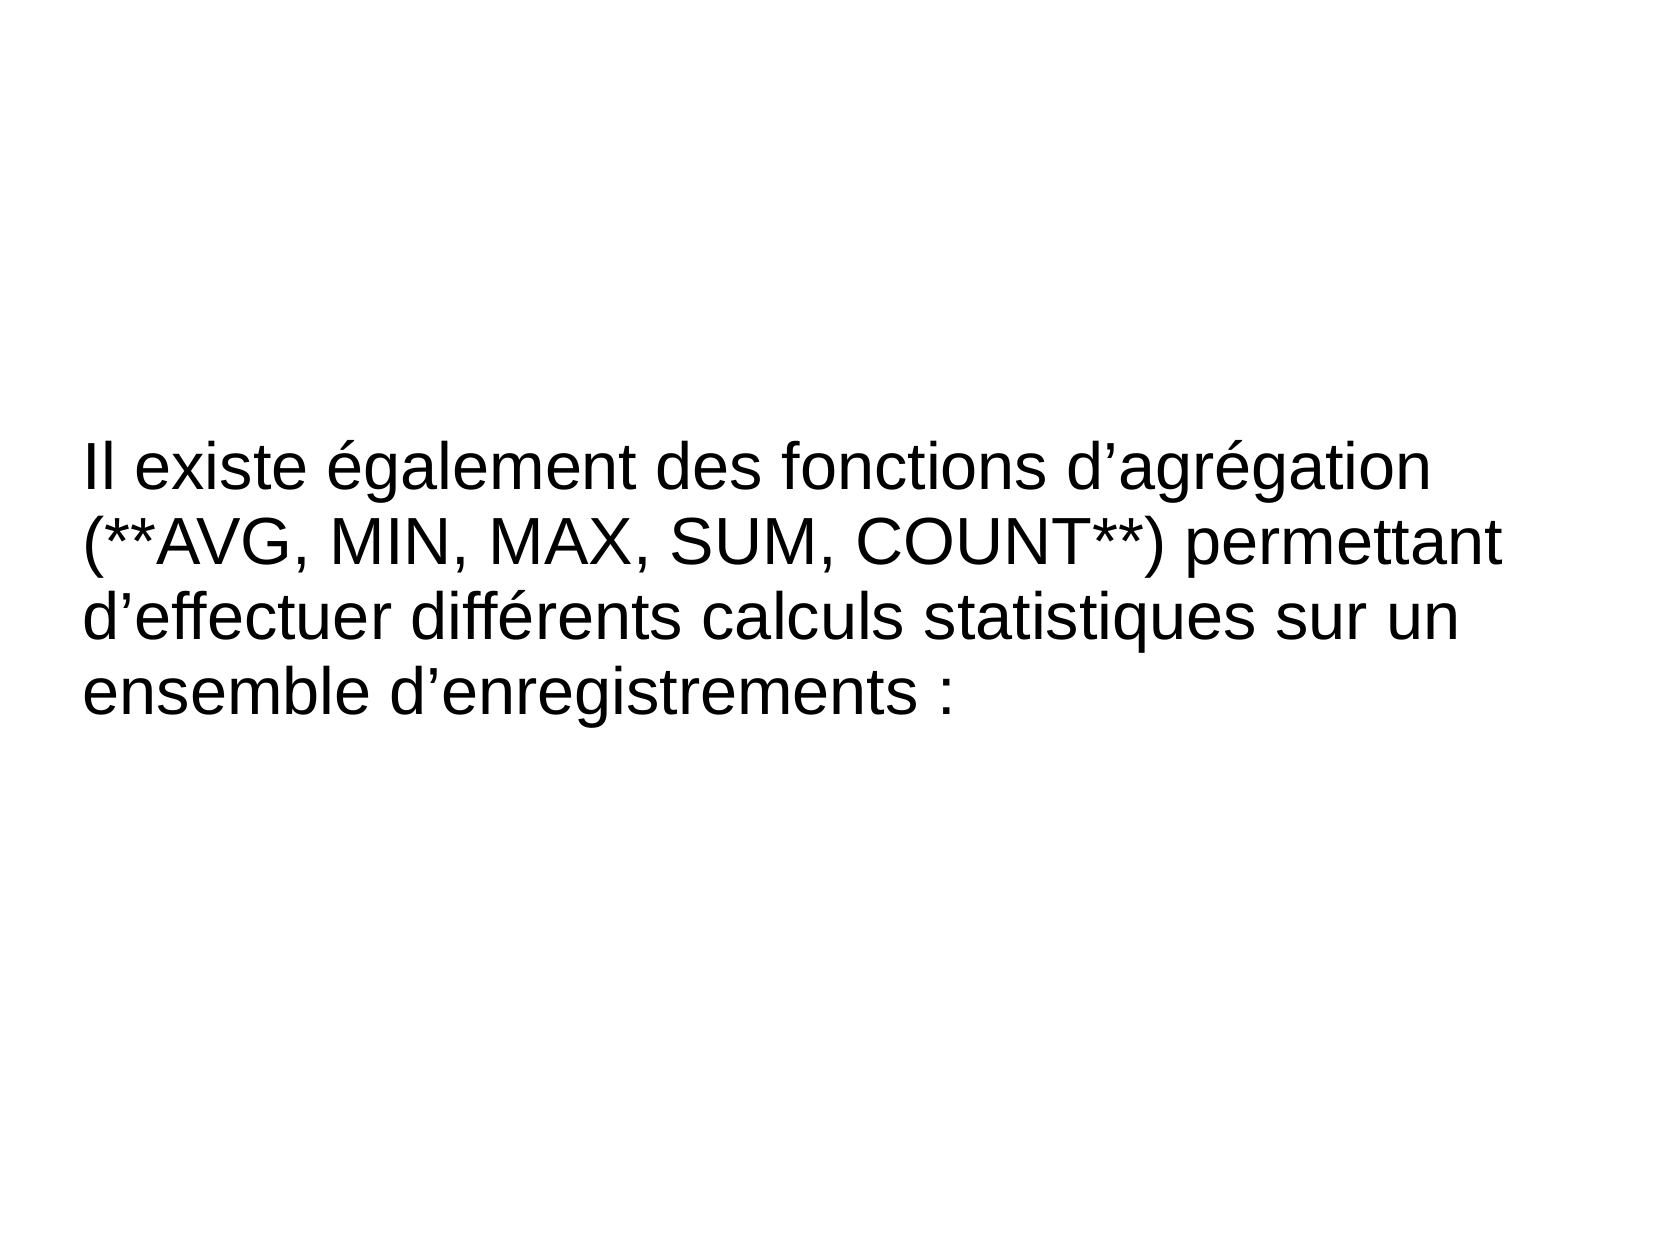

# Il existe également des fonctions d’agrégation (**AVG, MIN, MAX, SUM, COUNT**) permettant d’effectuer différents calculs statistiques sur un ensemble d’enregistrements :